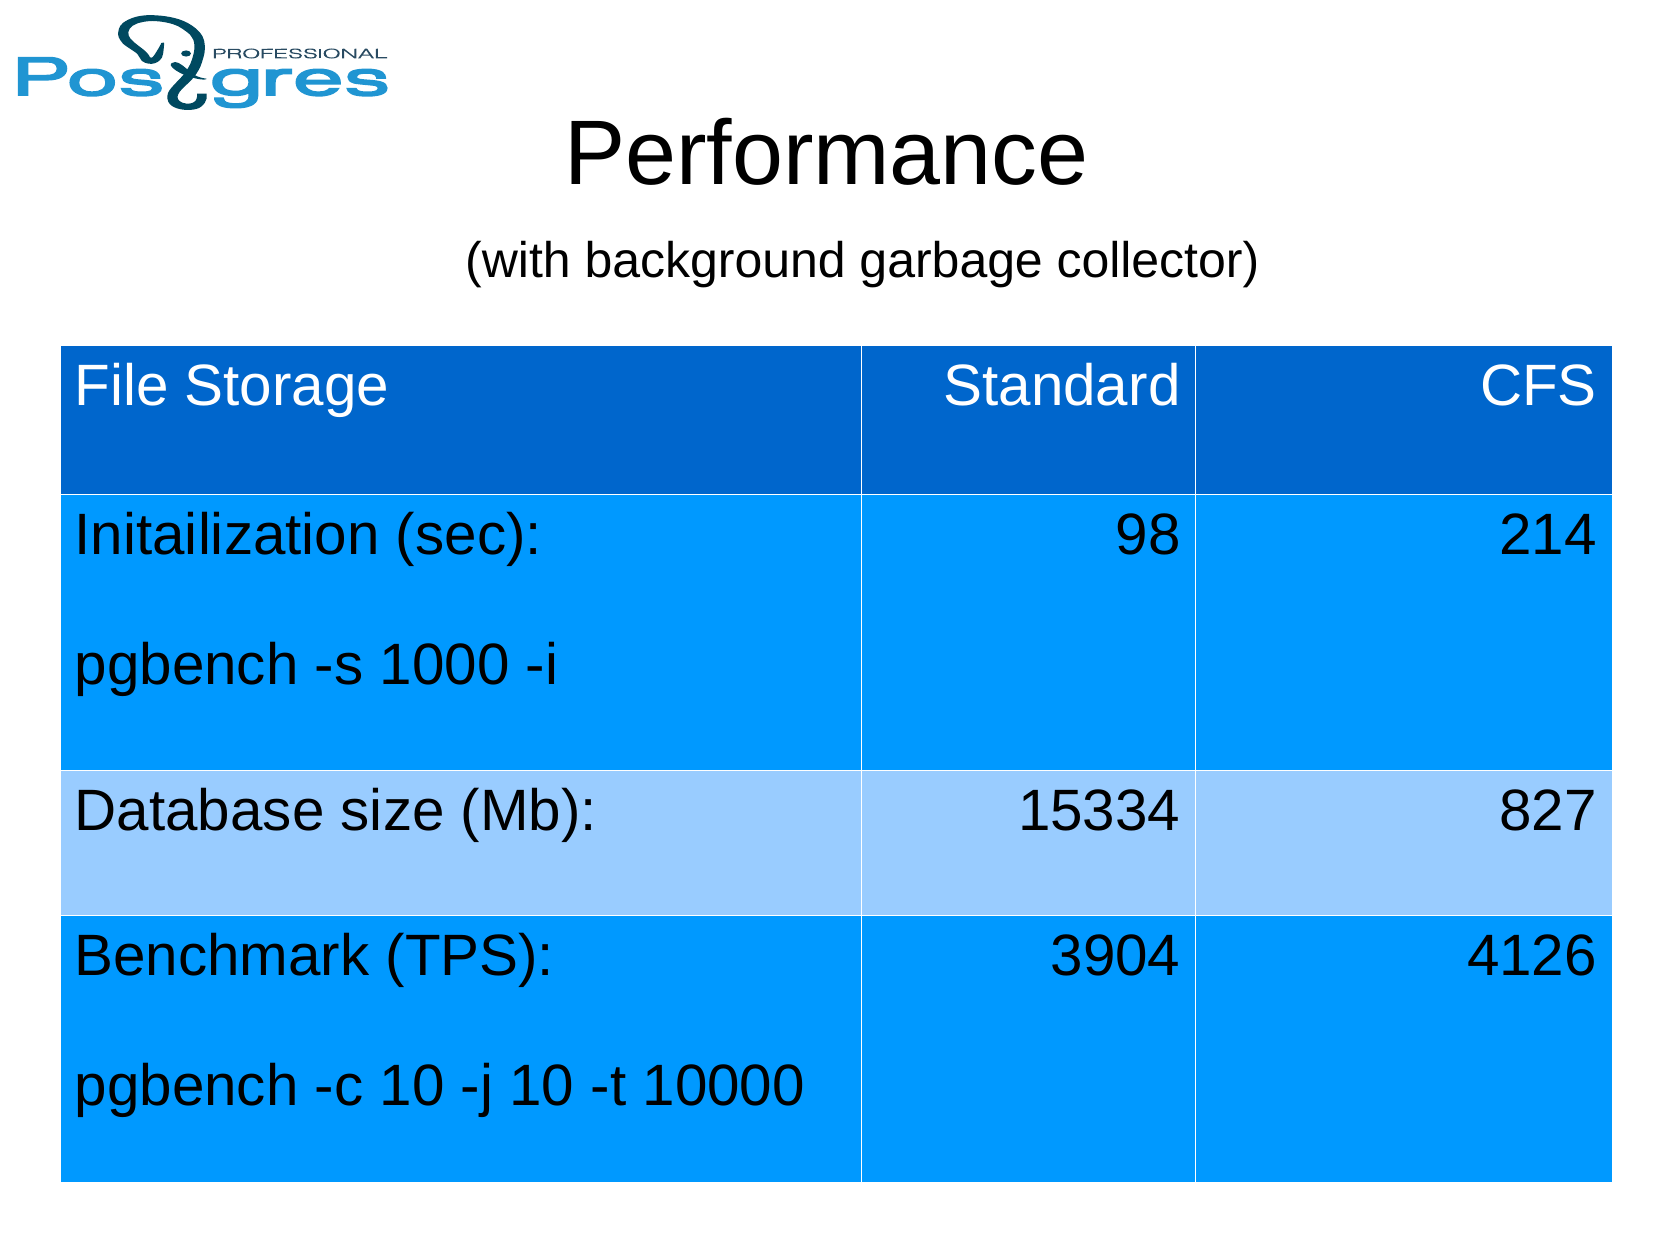

# Performance
(with background garbage collector)
| File Storage | Standard | CFS |
| --- | --- | --- |
| Initailization (sec): pgbench -s 1000 -i | 98 | 214 |
| Database size (Mb): | 15334 | 827 |
| Benchmark (TPS): pgbench -c 10 -j 10 -t 10000 | 3904 | 4126 |